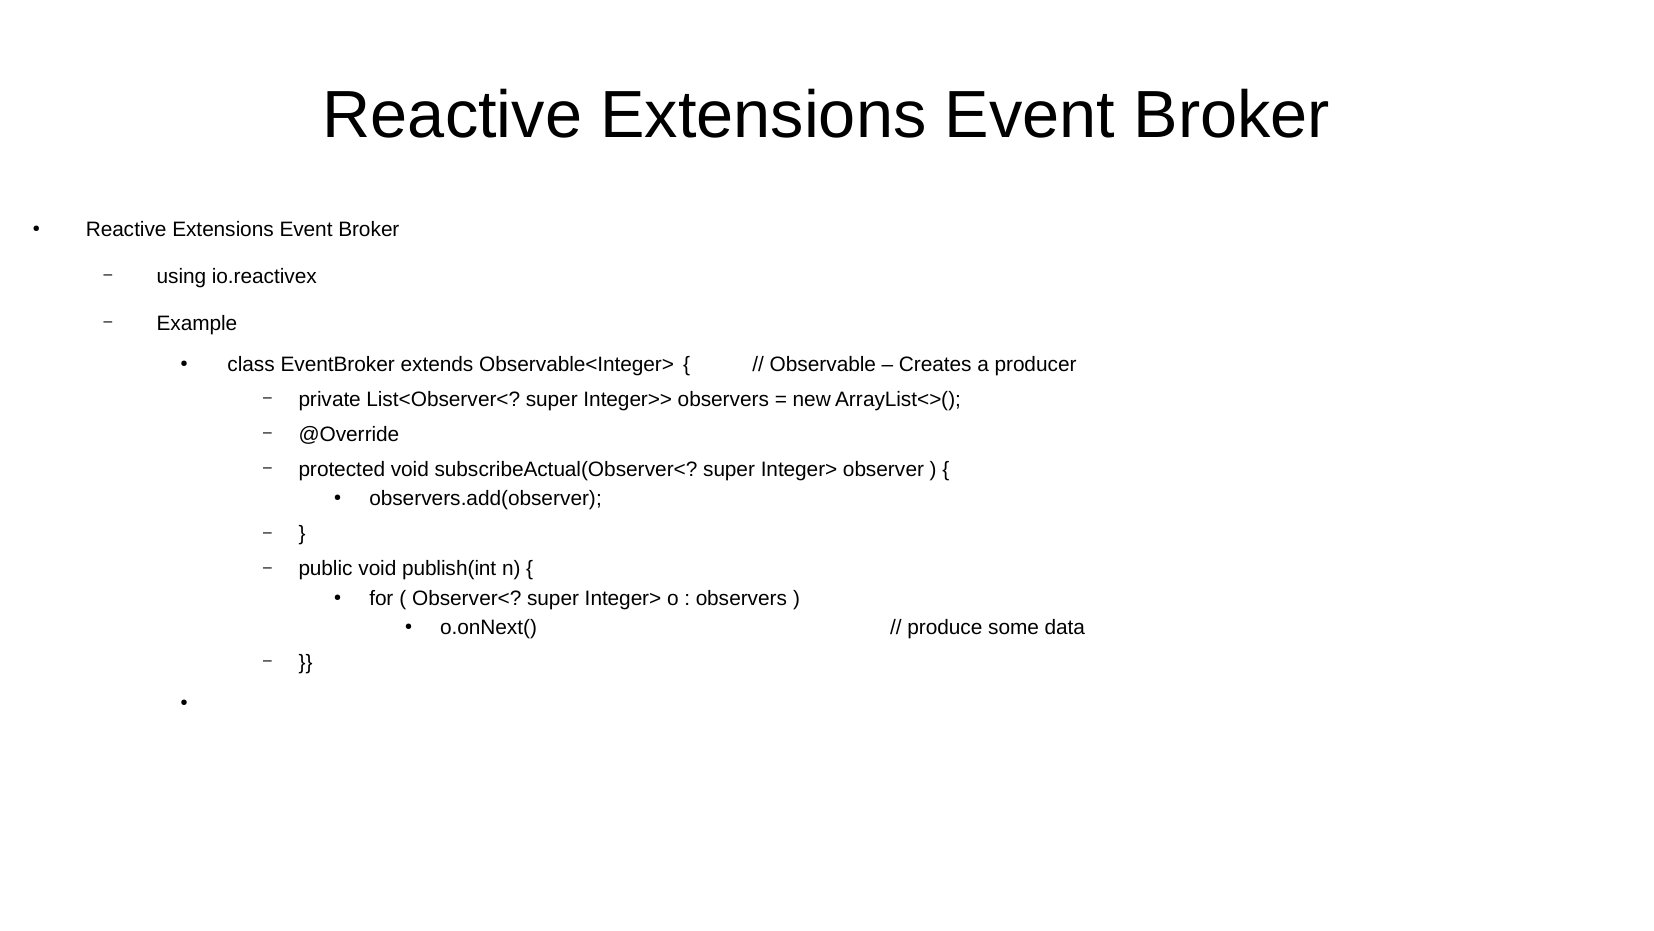

# Reactive Extensions Event Broker
Reactive Extensions Event Broker
using io.reactivex
Example
class EventBroker extends Observable<Integer>	 {	// Observable – Creates a producer
private List<Observer<? super Integer>> observers = new ArrayList<>();
@Override
protected void subscribeActual(Observer<? super Integer> observer ) {
observers.add(observer);
}
public void publish(int n) {
for ( Observer<? super Integer> o : observers )
o.onNext() 					// produce some data
}}